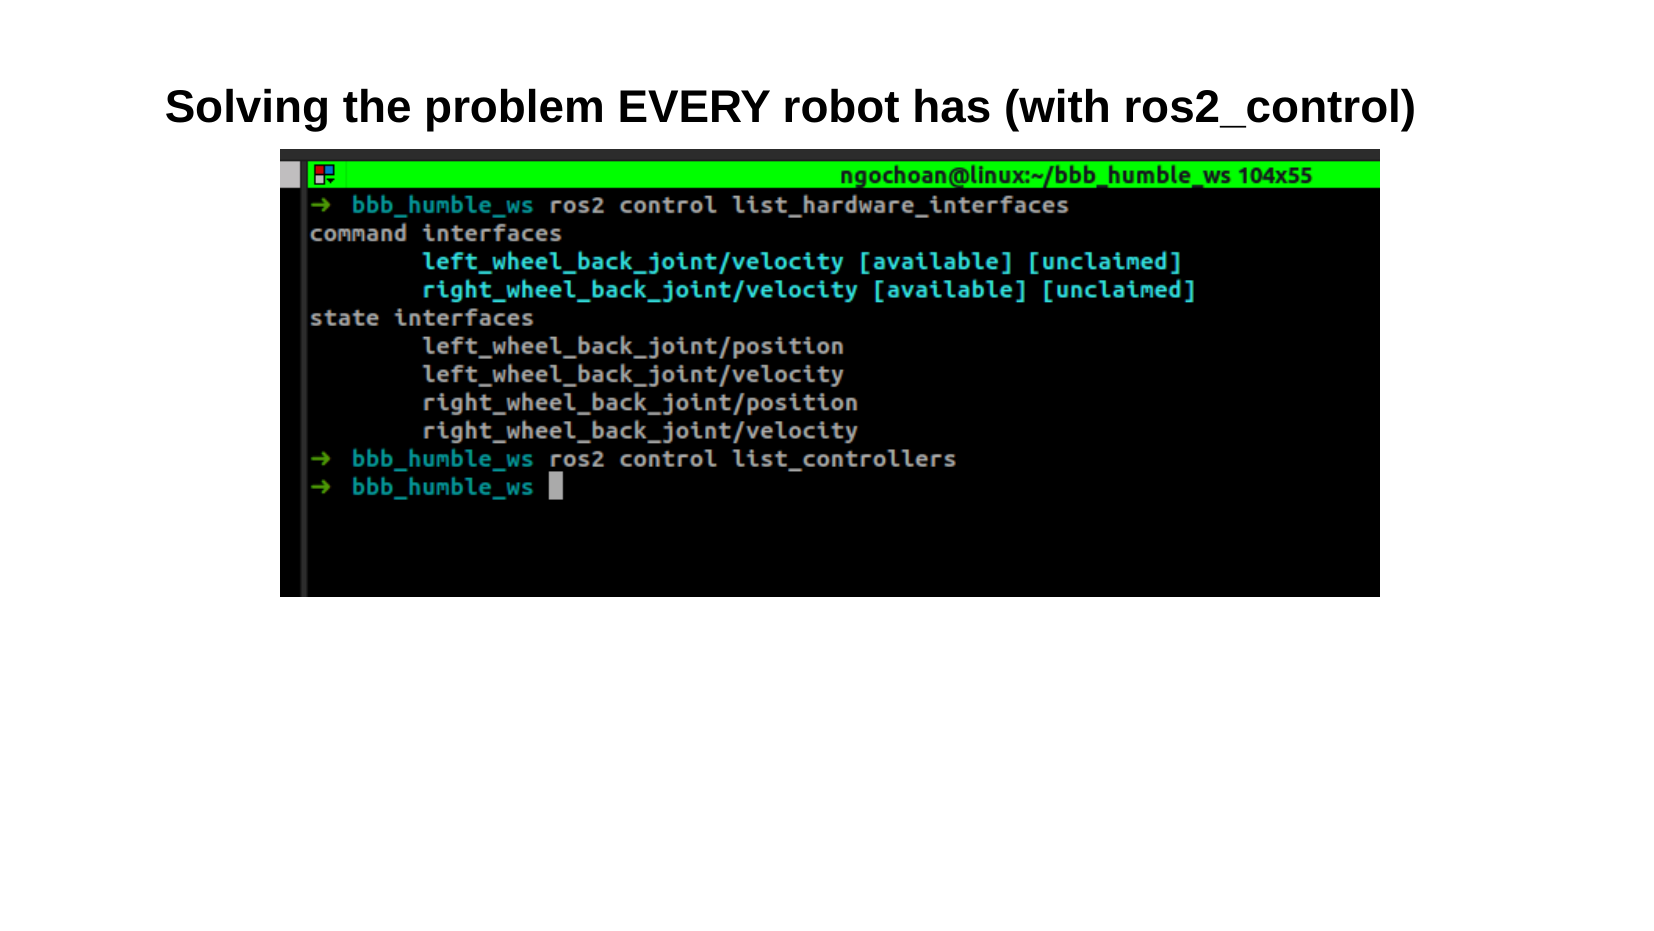

Solving the problem EVERY robot has (with ros2_control)
#